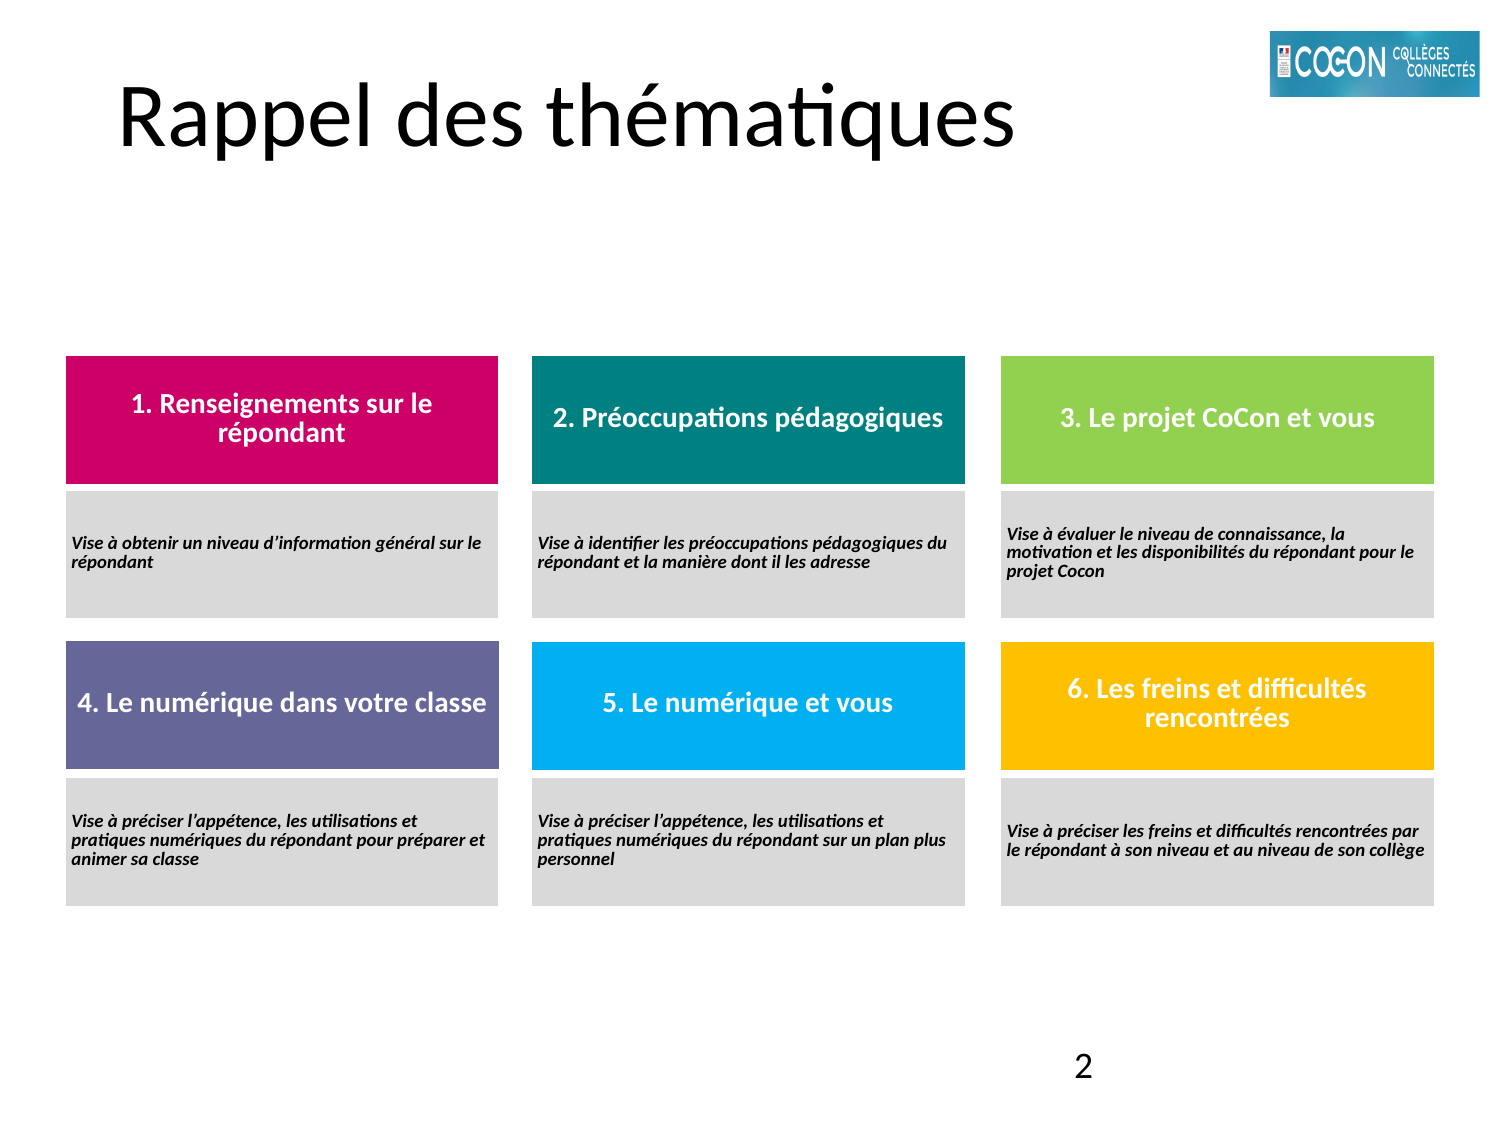

# Rappel des thématiques
1. Renseignements sur le répondant
2. Préoccupations pédagogiques
3. Le projet CoCon et vous
Vise à obtenir un niveau d’information général sur le répondant
Vise à identifier les préoccupations pédagogiques du répondant et la manière dont il les adresse
Vise à évaluer le niveau de connaissance, la motivation et les disponibilités du répondant pour le projet Cocon
4. Le numérique dans votre classe
5. Le numérique et vous
6. Les freins et difficultés rencontrées
Vise à préciser l’appétence, les utilisations et pratiques numériques du répondant pour préparer et animer sa classe
Vise à préciser l’appétence, les utilisations et pratiques numériques du répondant sur un plan plus personnel
Vise à préciser les freins et difficultés rencontrées par le répondant à son niveau et au niveau de son collège